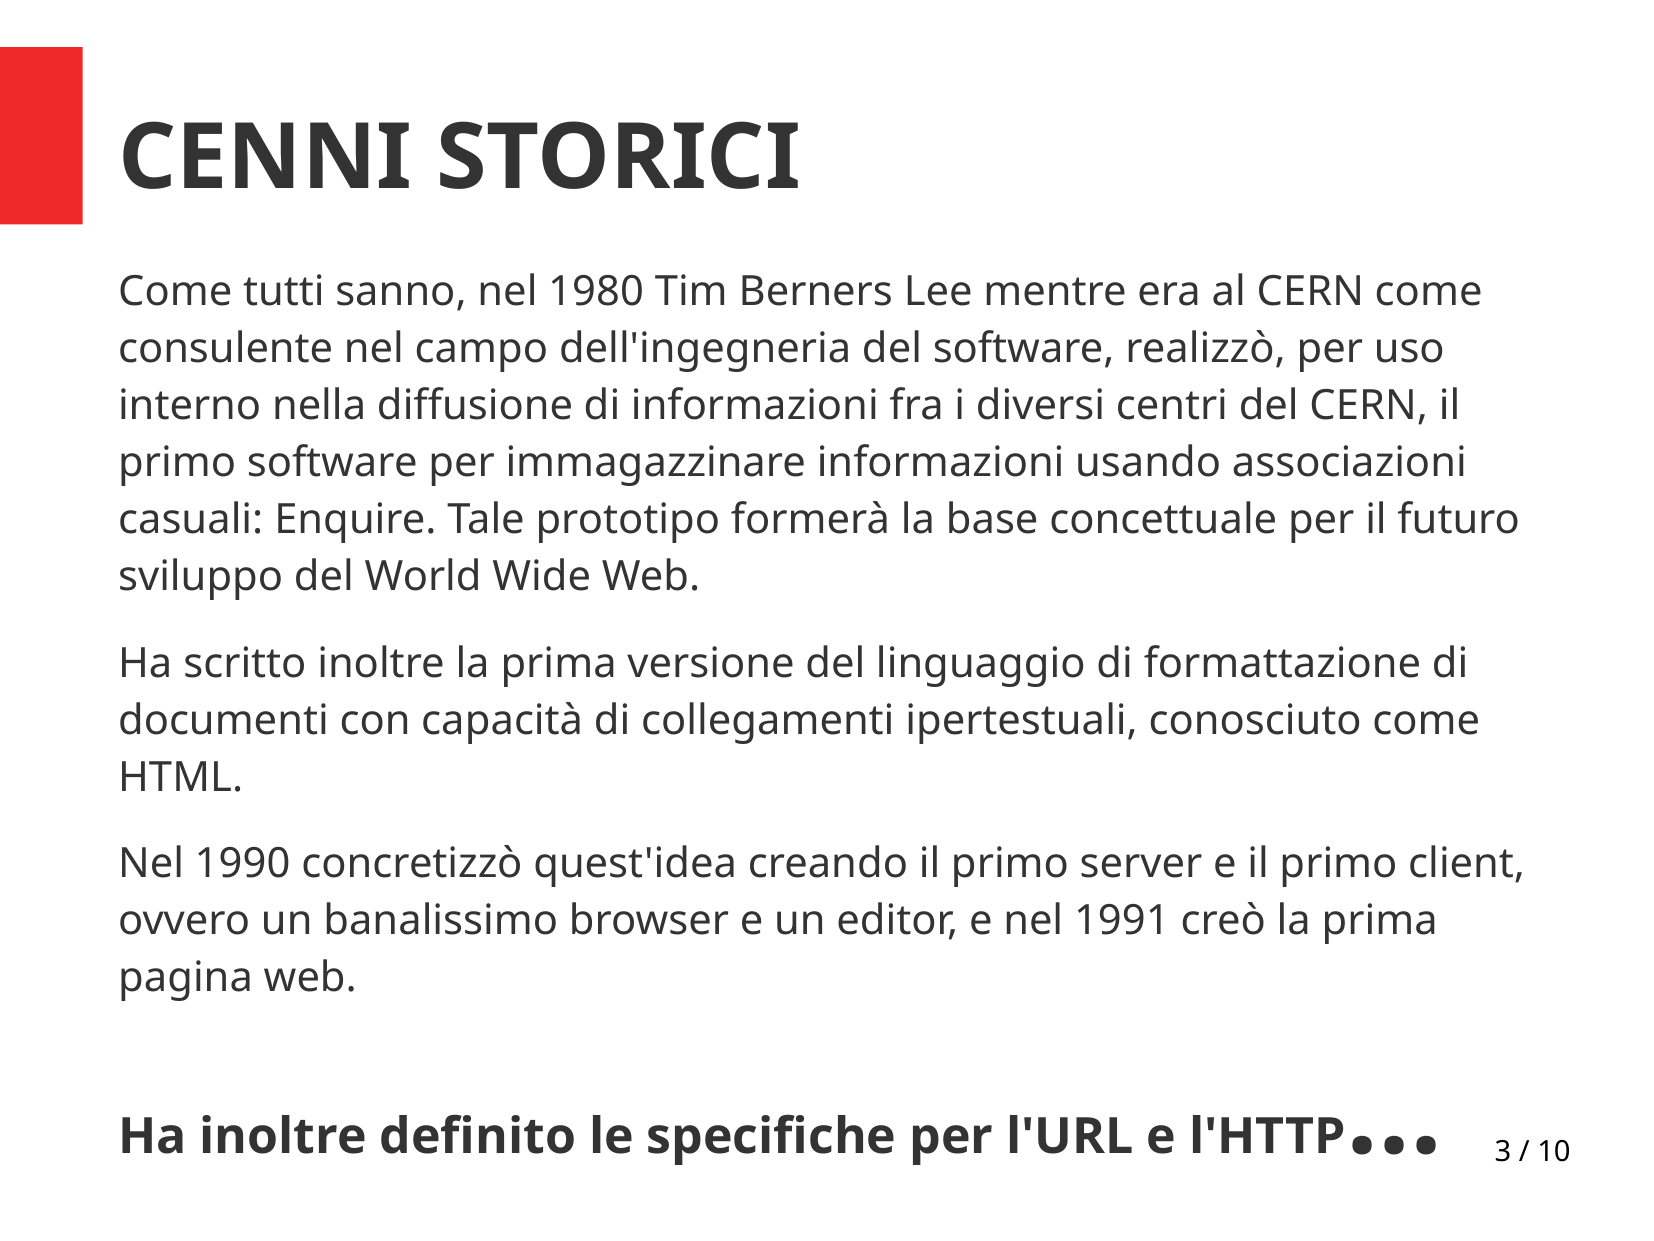

# CENNI STORICI
Come tutti sanno, nel 1980 Tim Berners Lee mentre era al CERN come consulente nel campo dell'ingegneria del software, realizzò, per uso interno nella diffusione di informazioni fra i diversi centri del CERN, il primo software per immagazzinare informazioni usando associazioni casuali: Enquire. Tale prototipo formerà la base concettuale per il futuro sviluppo del World Wide Web.
Ha scritto inoltre la prima versione del linguaggio di formattazione di documenti con capacità di collegamenti ipertestuali, conosciuto come HTML.
Nel 1990 concretizzò quest'idea creando il primo server e il primo client, ovvero un banalissimo browser e un editor, e nel 1991 creò la prima pagina web.
Ha inoltre definito le specifiche per l'URL e l'HTTP...
3